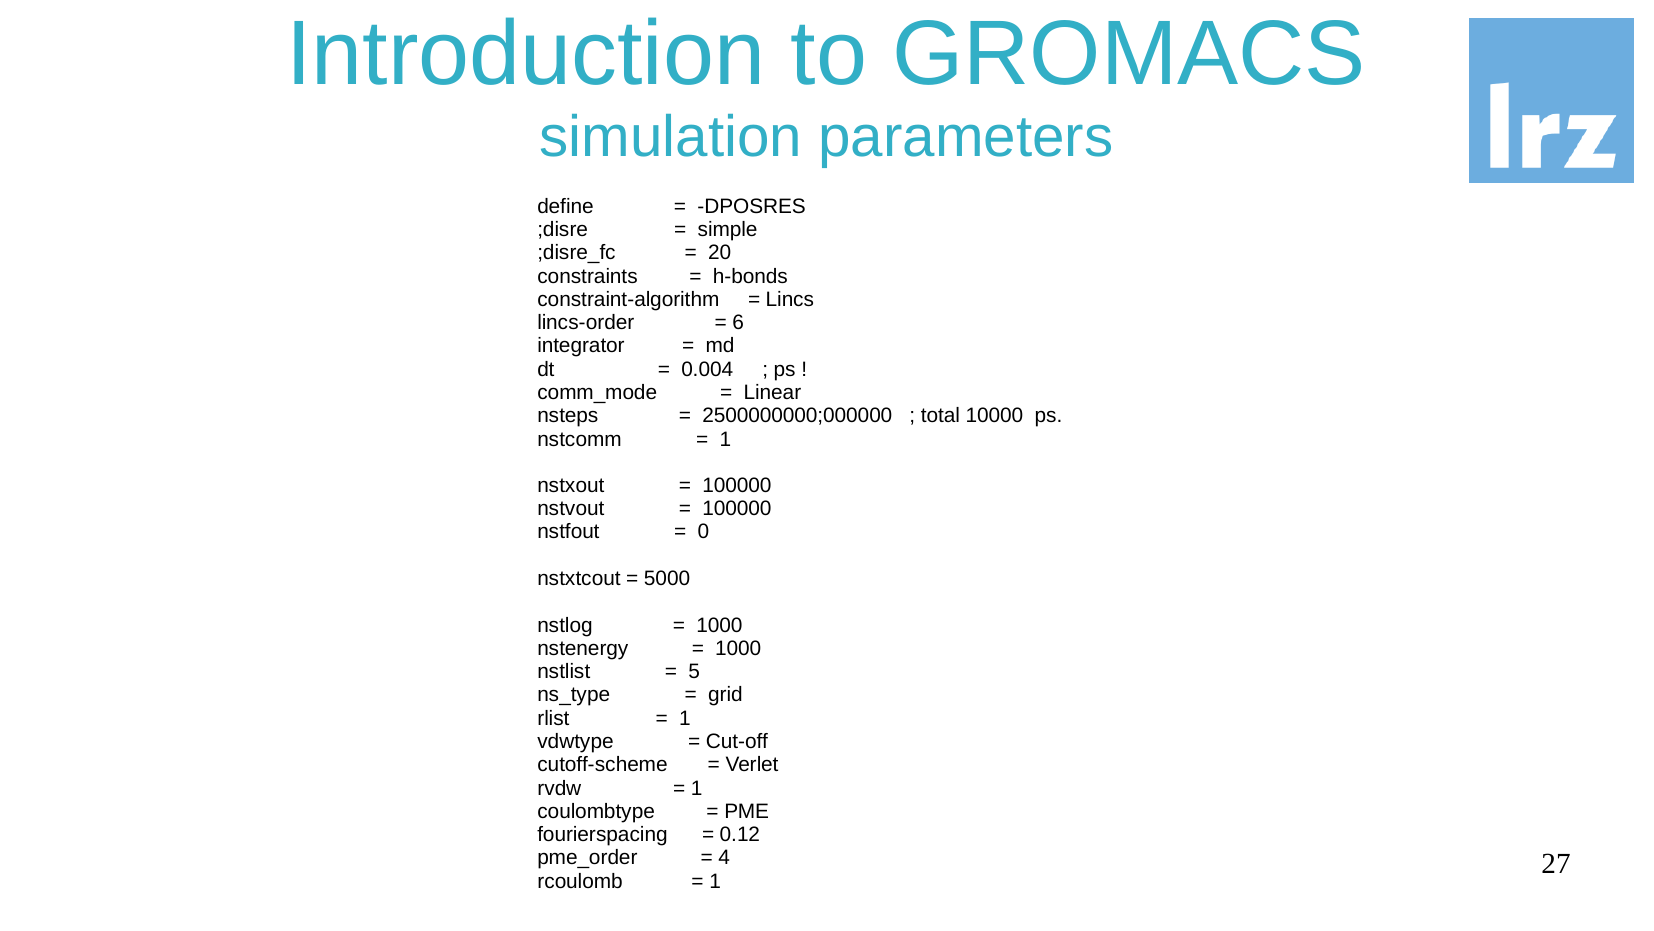

# Introduction to GROMACS simulation parameters
define = -DPOSRES
;disre = simple
;disre_fc = 20
constraints = h-bonds
constraint-algorithm = Lincs
lincs-order = 6
integrator = md
dt = 0.004	; ps !
comm_mode = Linear
nsteps = 2500000000;000000 ; total 10000 ps.
nstcomm = 1
nstxout = 100000
nstvout = 100000
nstfout = 0
nstxtcout = 5000
nstlog = 1000
nstenergy = 1000
nstlist = 5
ns_type = grid
rlist = 1
vdwtype = Cut-off
cutoff-scheme = Verlet
rvdw = 1
coulombtype = PME
fourierspacing = 0.12
pme_order = 4
rcoulomb = 1
27